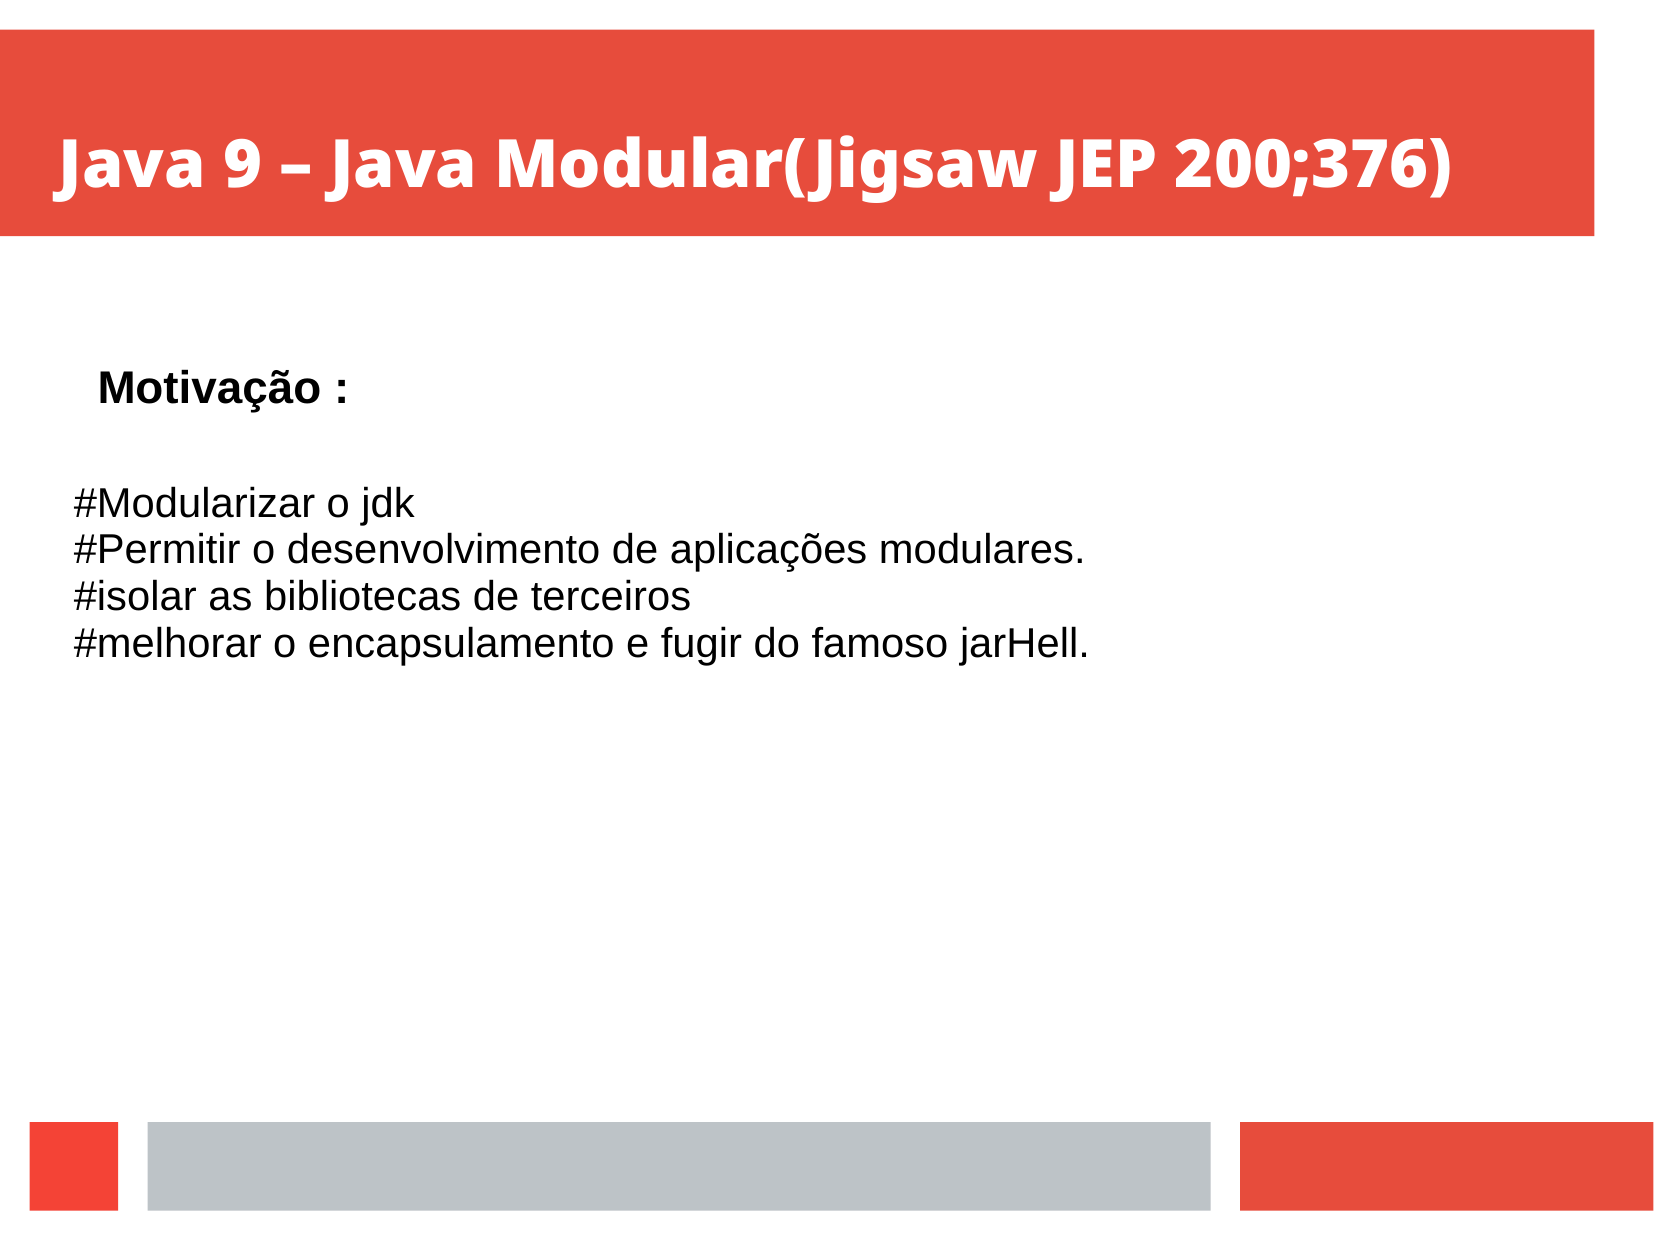

# Java 9 – Java Modular(Jigsaw JEP 200;376)
Motivação :
#Modularizar o jdk
#Permitir o desenvolvimento de aplicações modulares.
#isolar as bibliotecas de terceiros
#melhorar o encapsulamento e fugir do famoso jarHell.